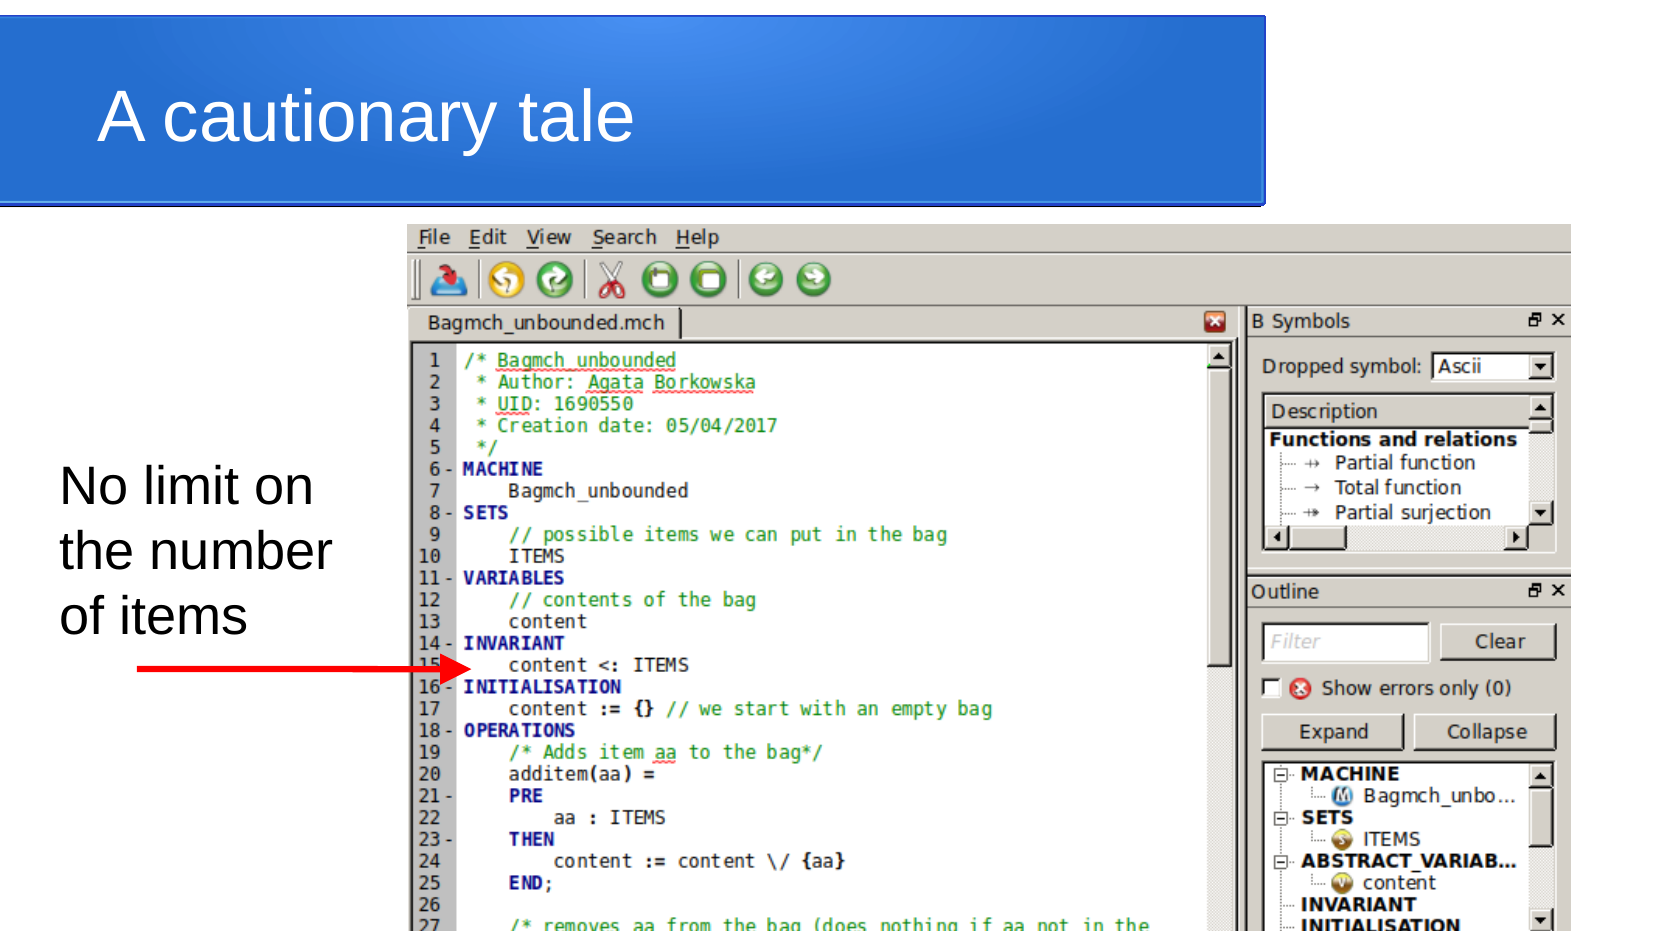

# A cautionary tale
No limit on the number
of items